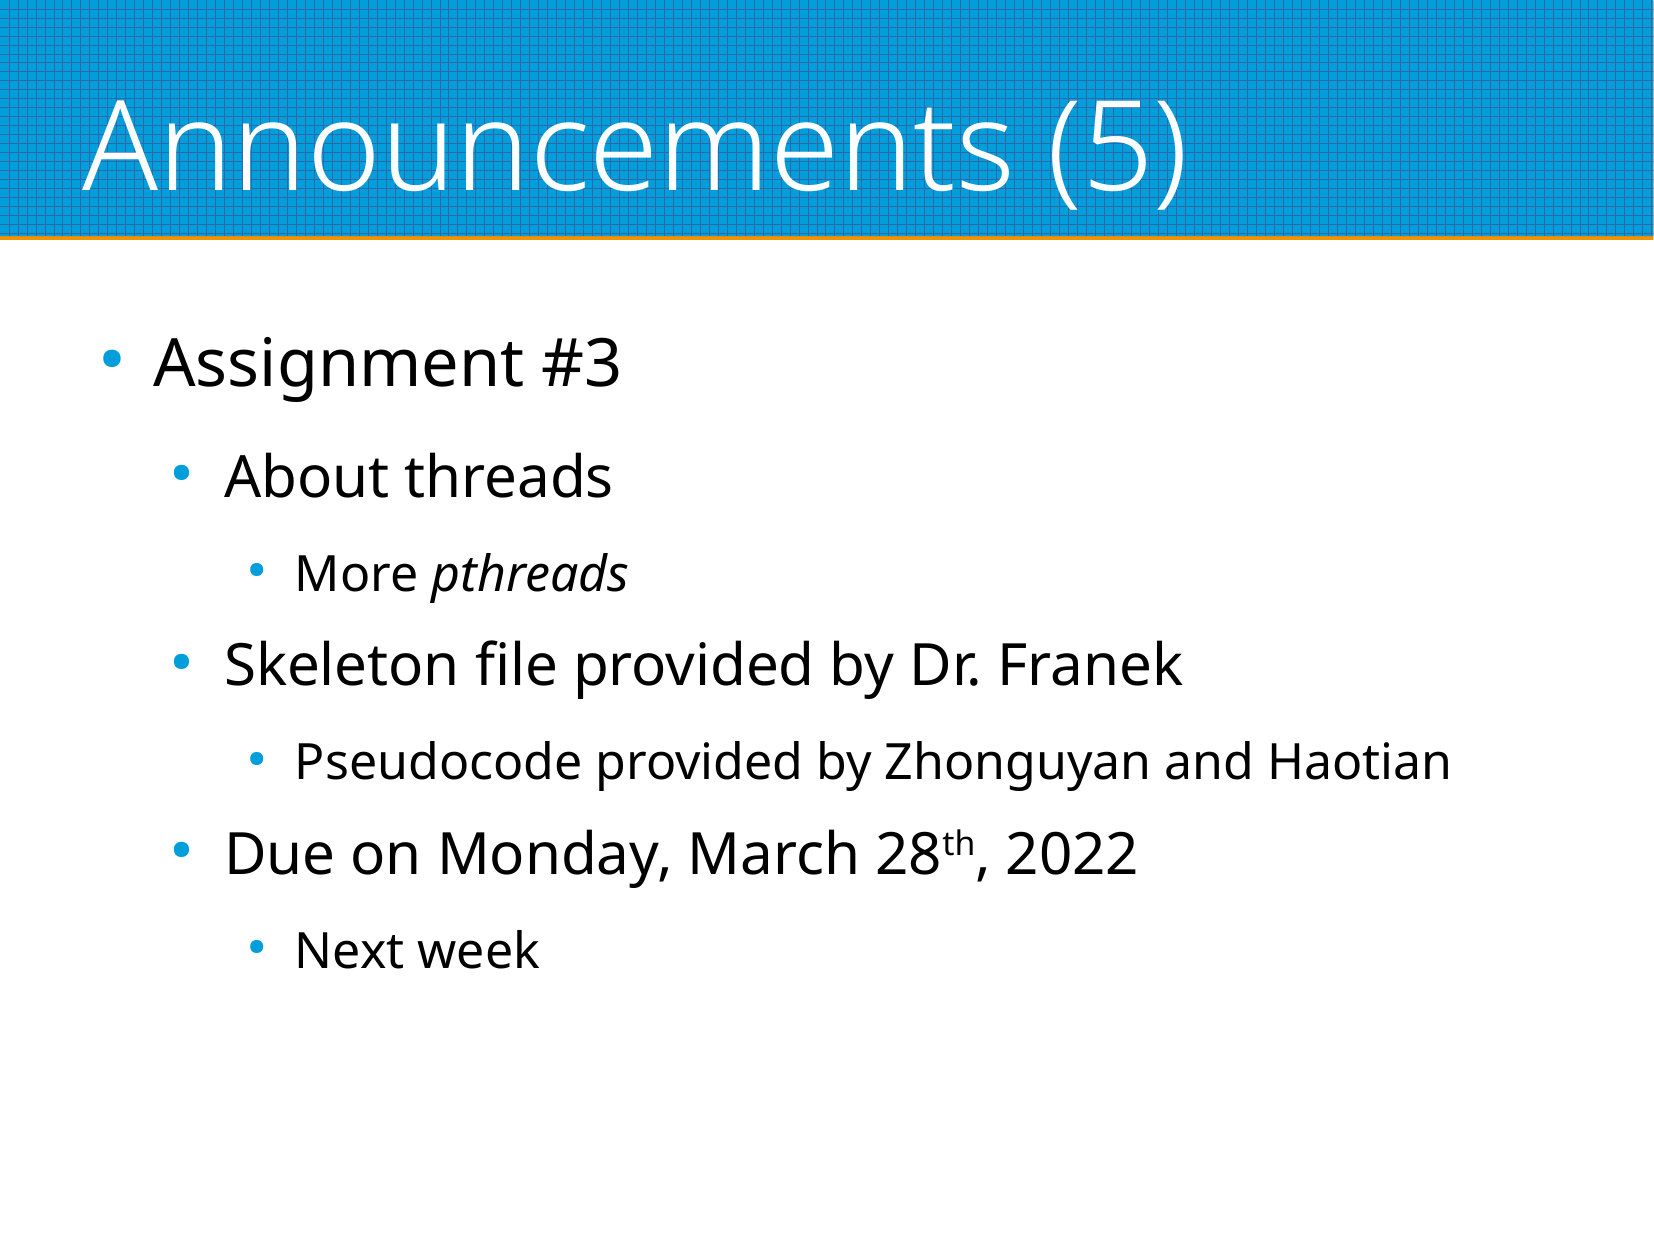

# Announcements (5)
Assignment #3
About threads
More pthreads
Skeleton file provided by Dr. Franek
Pseudocode provided by Zhonguyan and Haotian
Due on Monday, March 28th, 2022
Next week